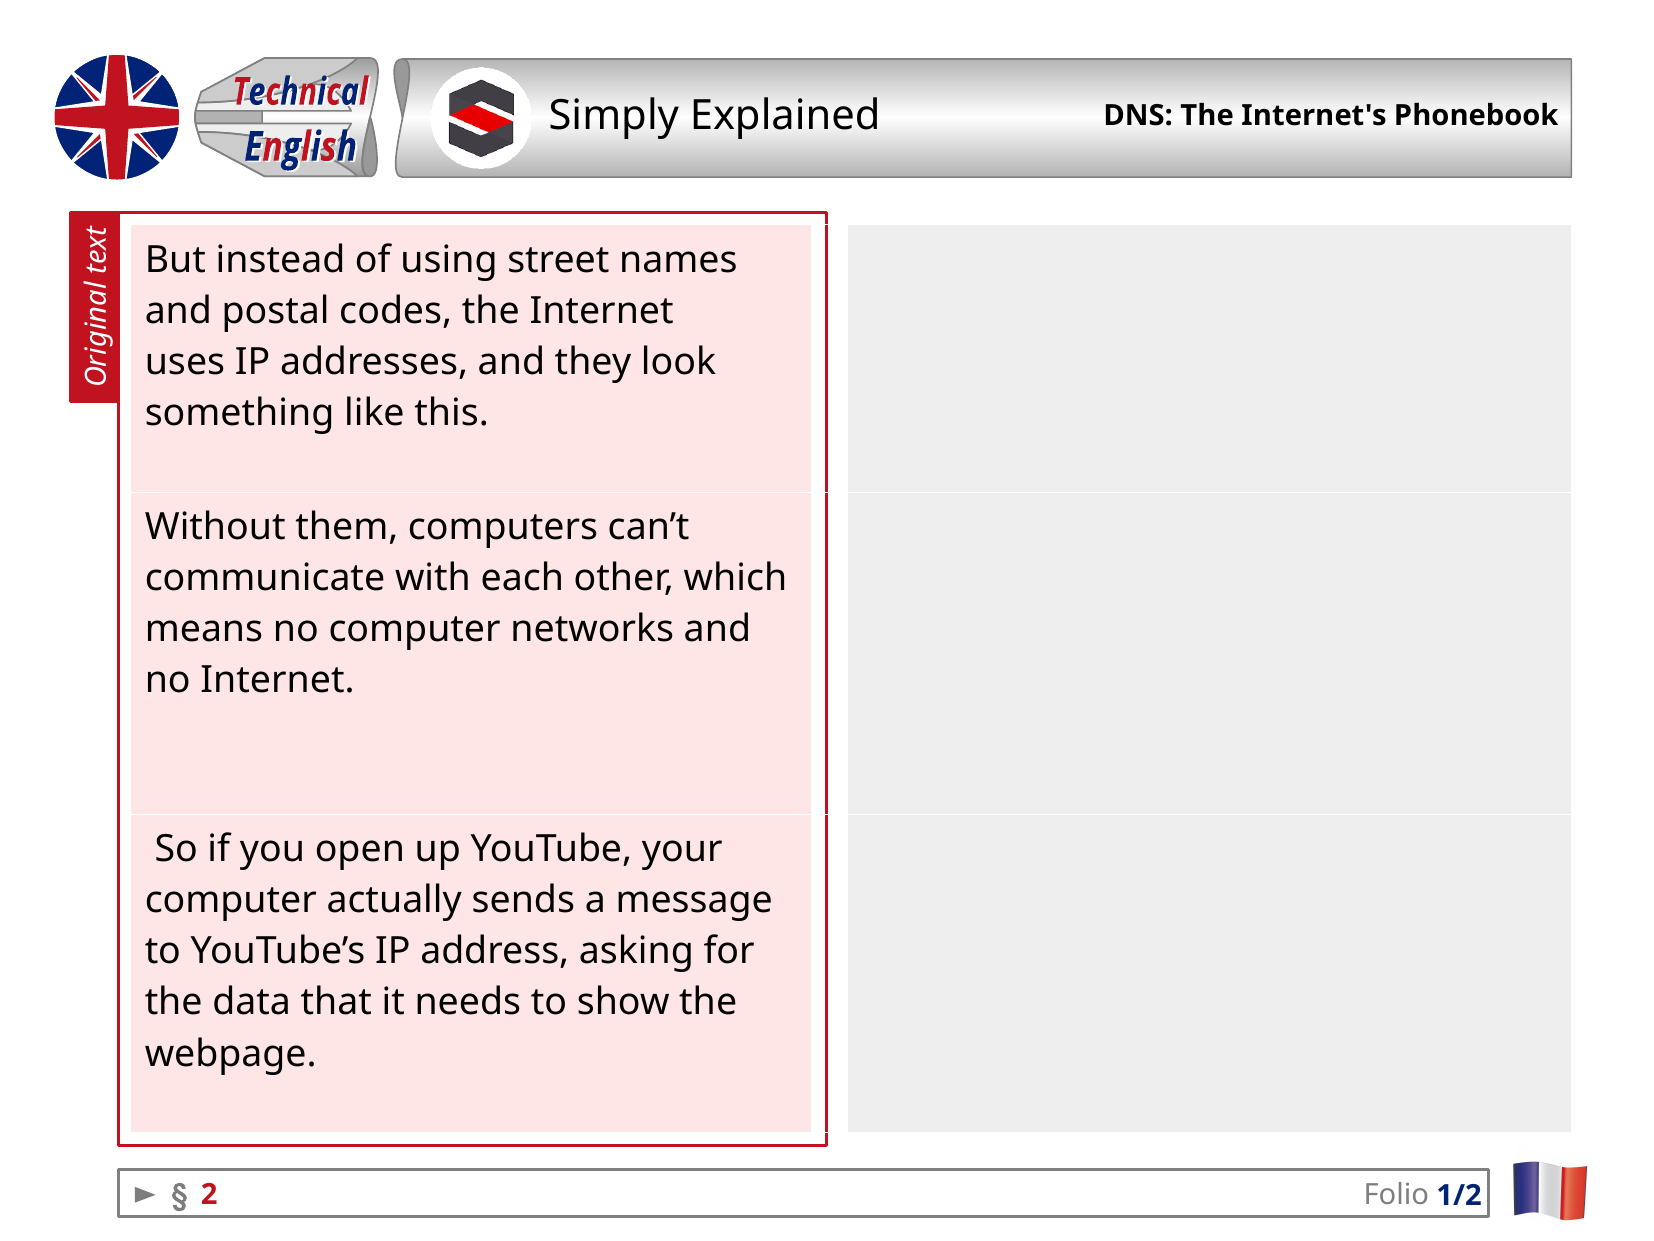

#
| But instead of using street names and postal codes, the Internet uses IP addresses, and they look something like this. | | |
| --- | --- | --- |
| Without them, computers can’t communicate with each other, which means no computer networks and no Internet. | | |
| So if you open up YouTube, your computer actually sends a message to YouTube’s IP address, asking for the data that it needs to show the webpage. | | |
2
1/2